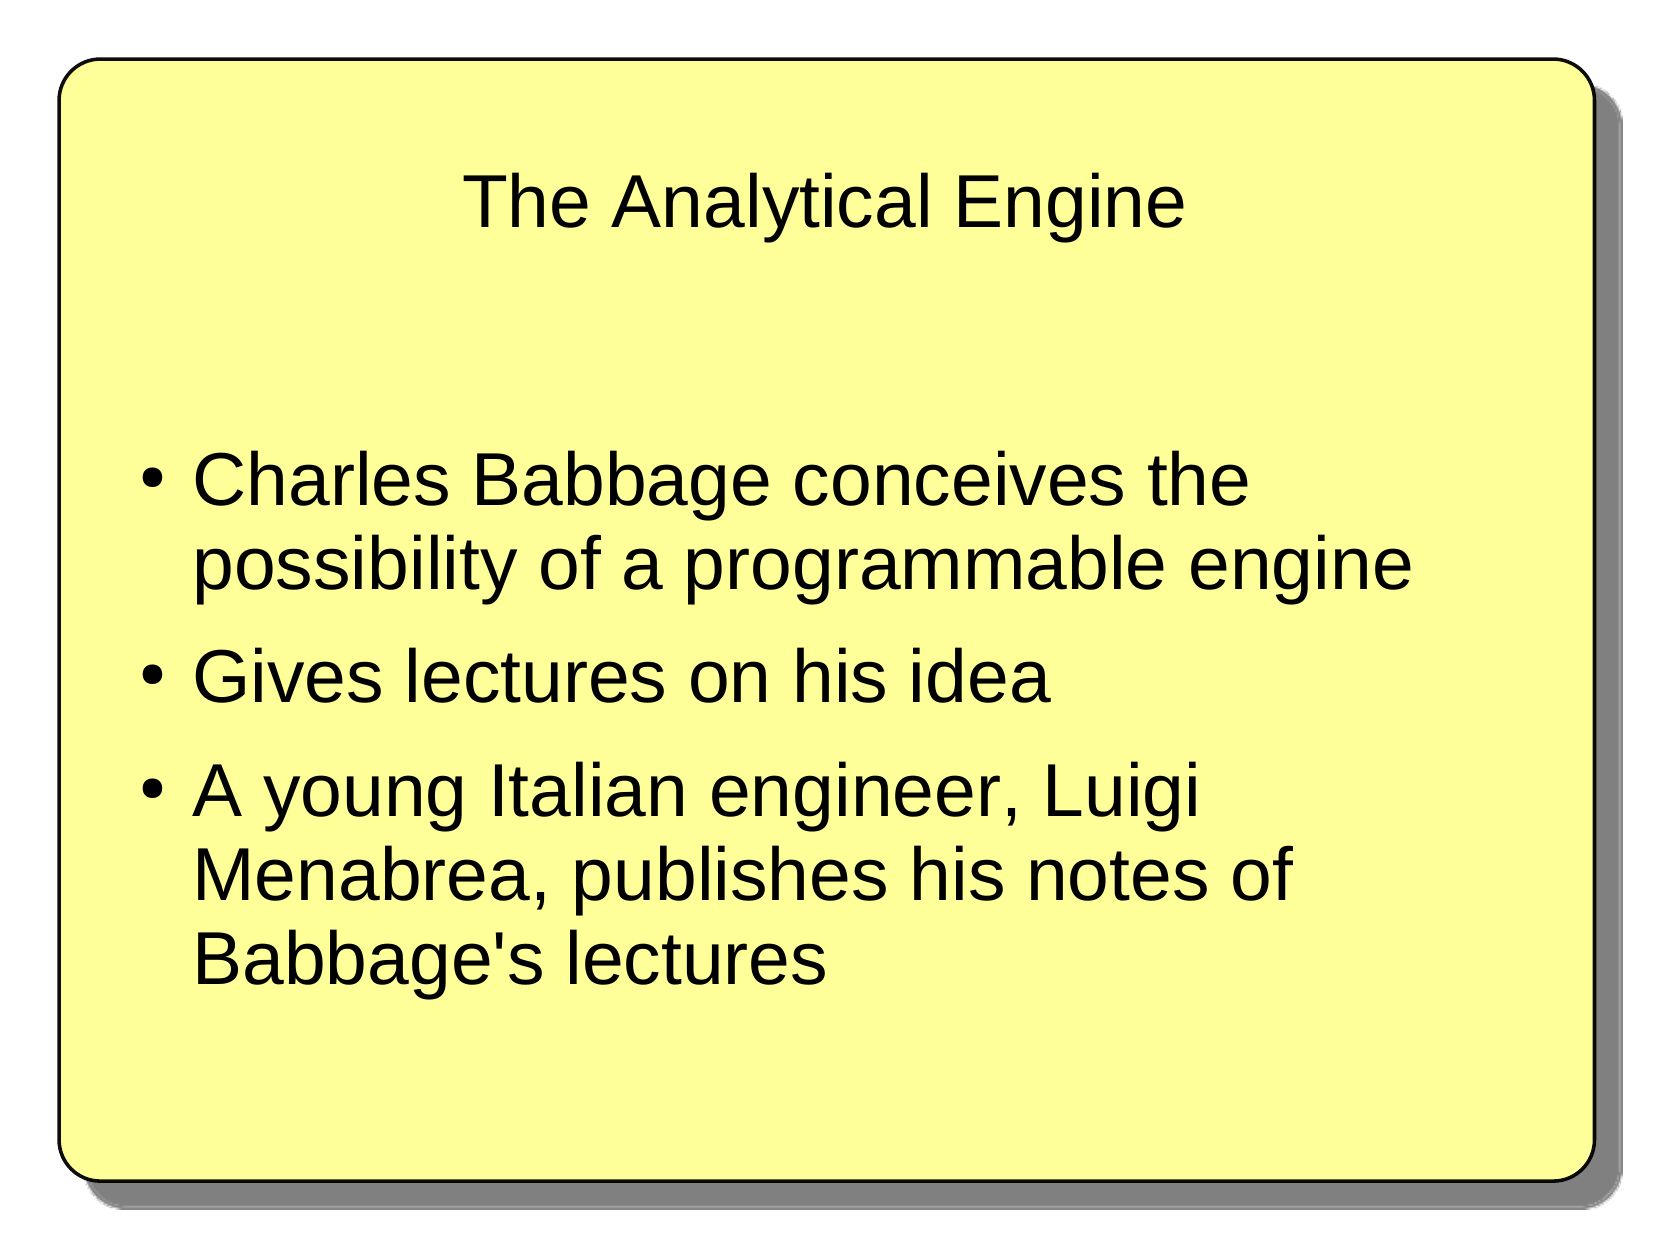

# The Analytical Engine
Charles Babbage conceives the possibility of a programmable engine
Gives lectures on his idea
A young Italian engineer, Luigi Menabrea, publishes his notes of Babbage's lectures